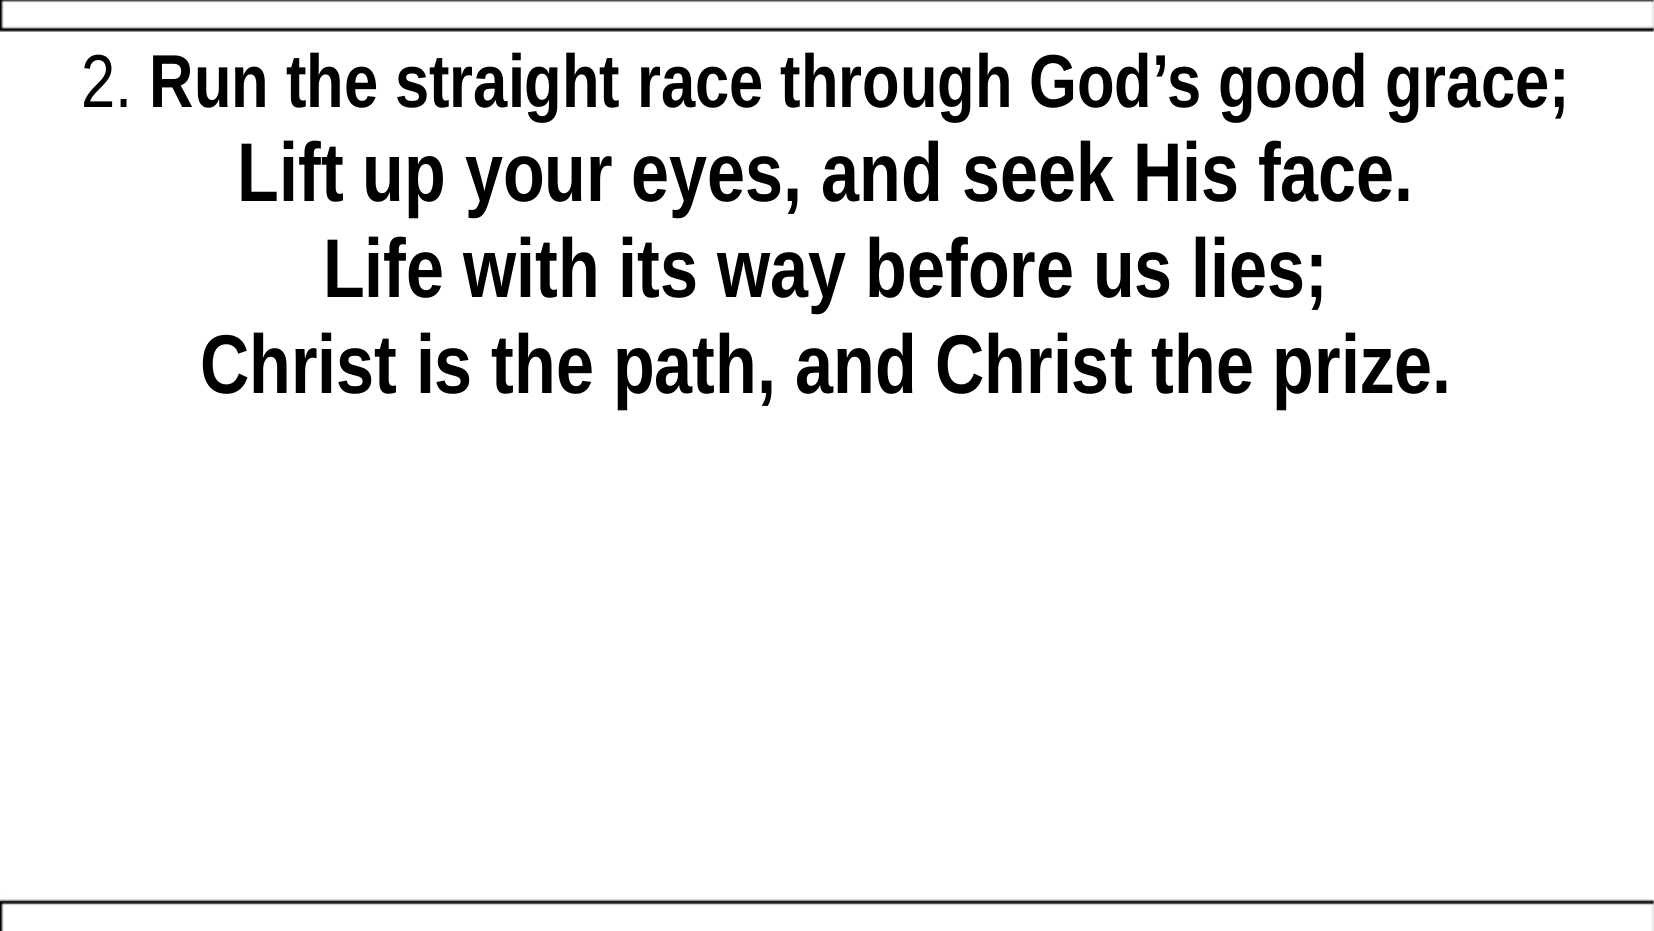

2. Run the straight race through God’s good grace;
Lift up your eyes, and seek His face.
Life with its way before us lies;
Christ is the path, and Christ the prize.